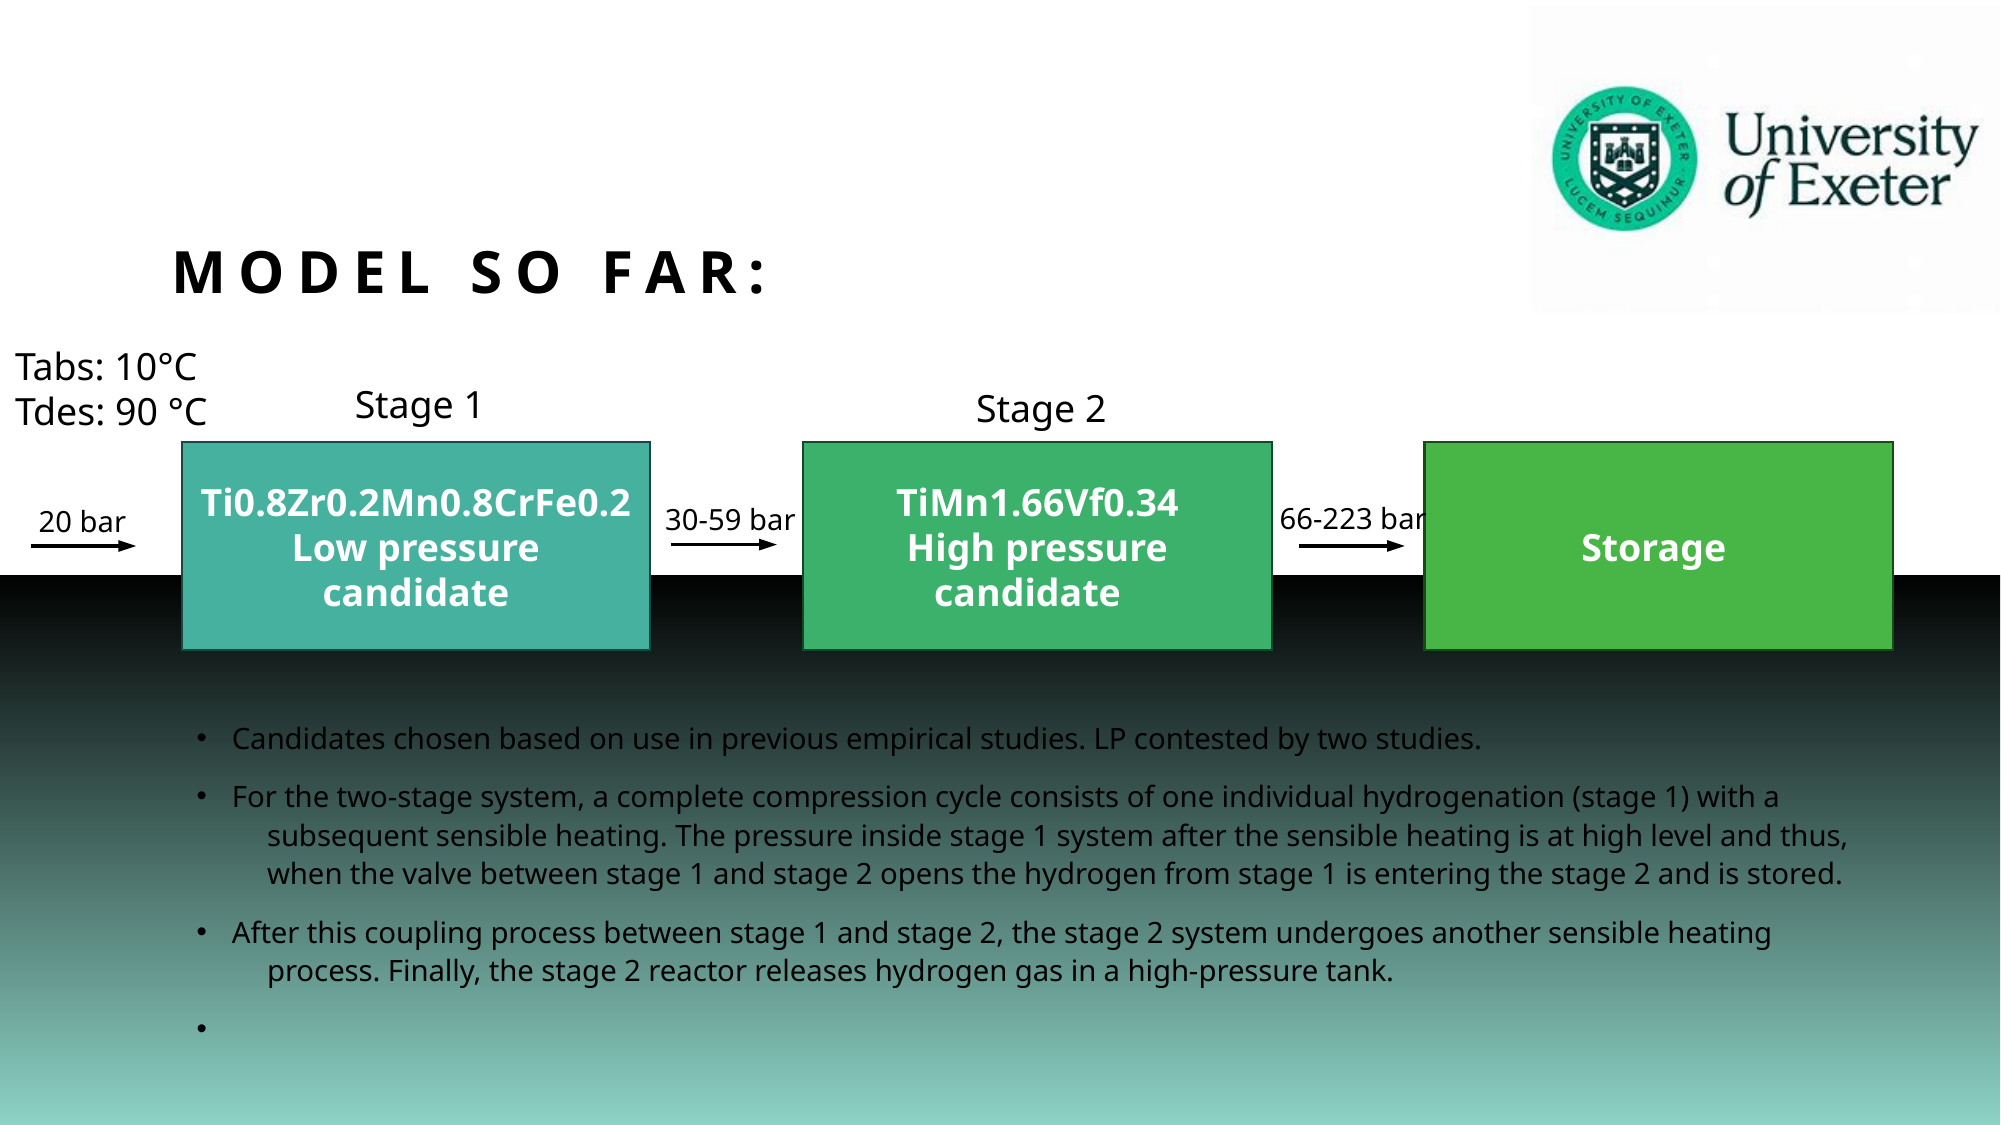

# Model so far:
Tabs: 10°C
Tdes: 90 °C
Stage 1
Stage 2
Ti0.8Zr0.2Mn0.8CrFe0.2
Low pressure candidate
TiMn1.66Vf0.34
High pressure candidate
Storage
66-223 bar
30-59 bar
20 bar
Candidates chosen based on use in previous empirical studies. LP contested by two studies.
For the two-stage system, a complete compression cycle consists of one individual hydrogenation (stage 1) with a subsequent sensible heating. The pressure inside stage 1 system after the sensible heating is at high level and thus, when the valve between stage 1 and stage 2 opens the hydrogen from stage 1 is entering the stage 2 and is stored.
After this coupling process between stage 1 and stage 2, the stage 2 system undergoes another sensible heating process. Finally, the stage 2 reactor releases hydrogen gas in a high-pressure tank.